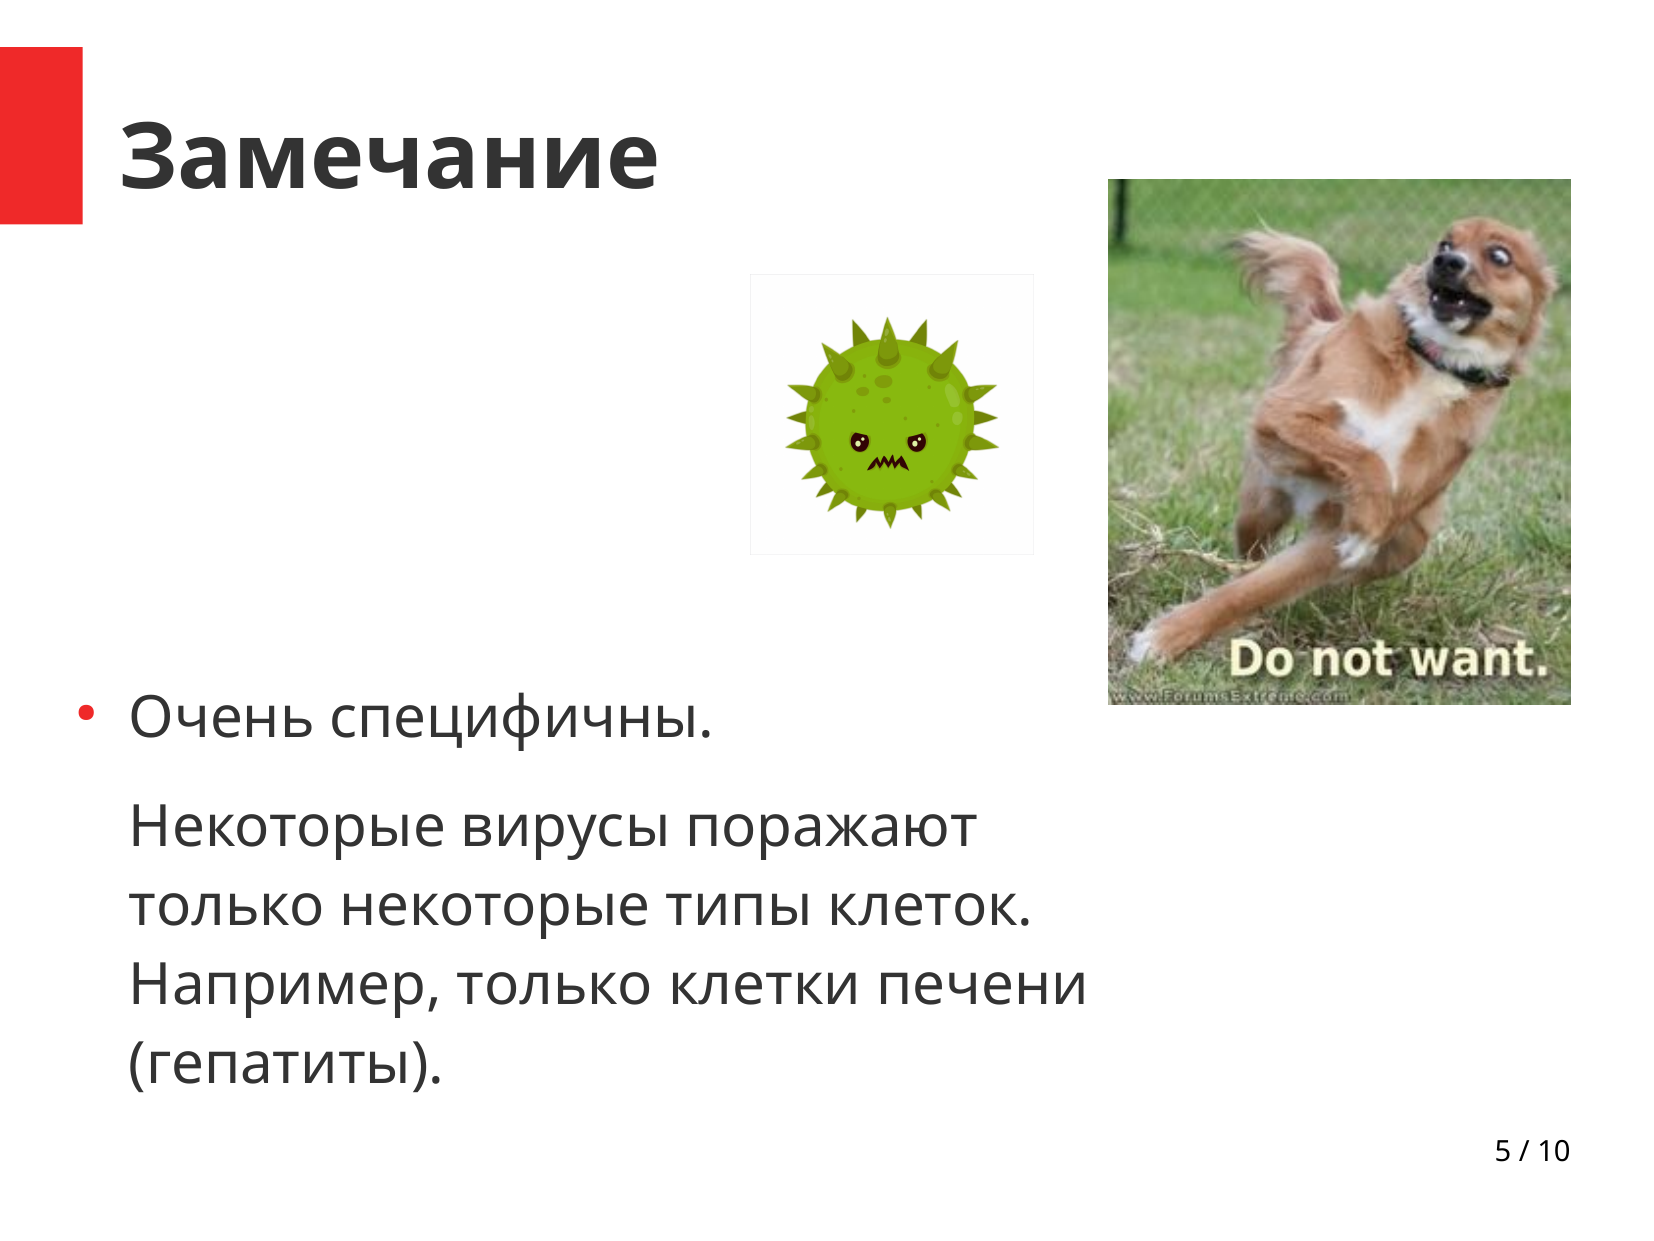

# Замечание
Очень специфичны.
Некоторые вирусы поражают только некоторые типы клеток. Например, только клетки печени (гепатиты).
5